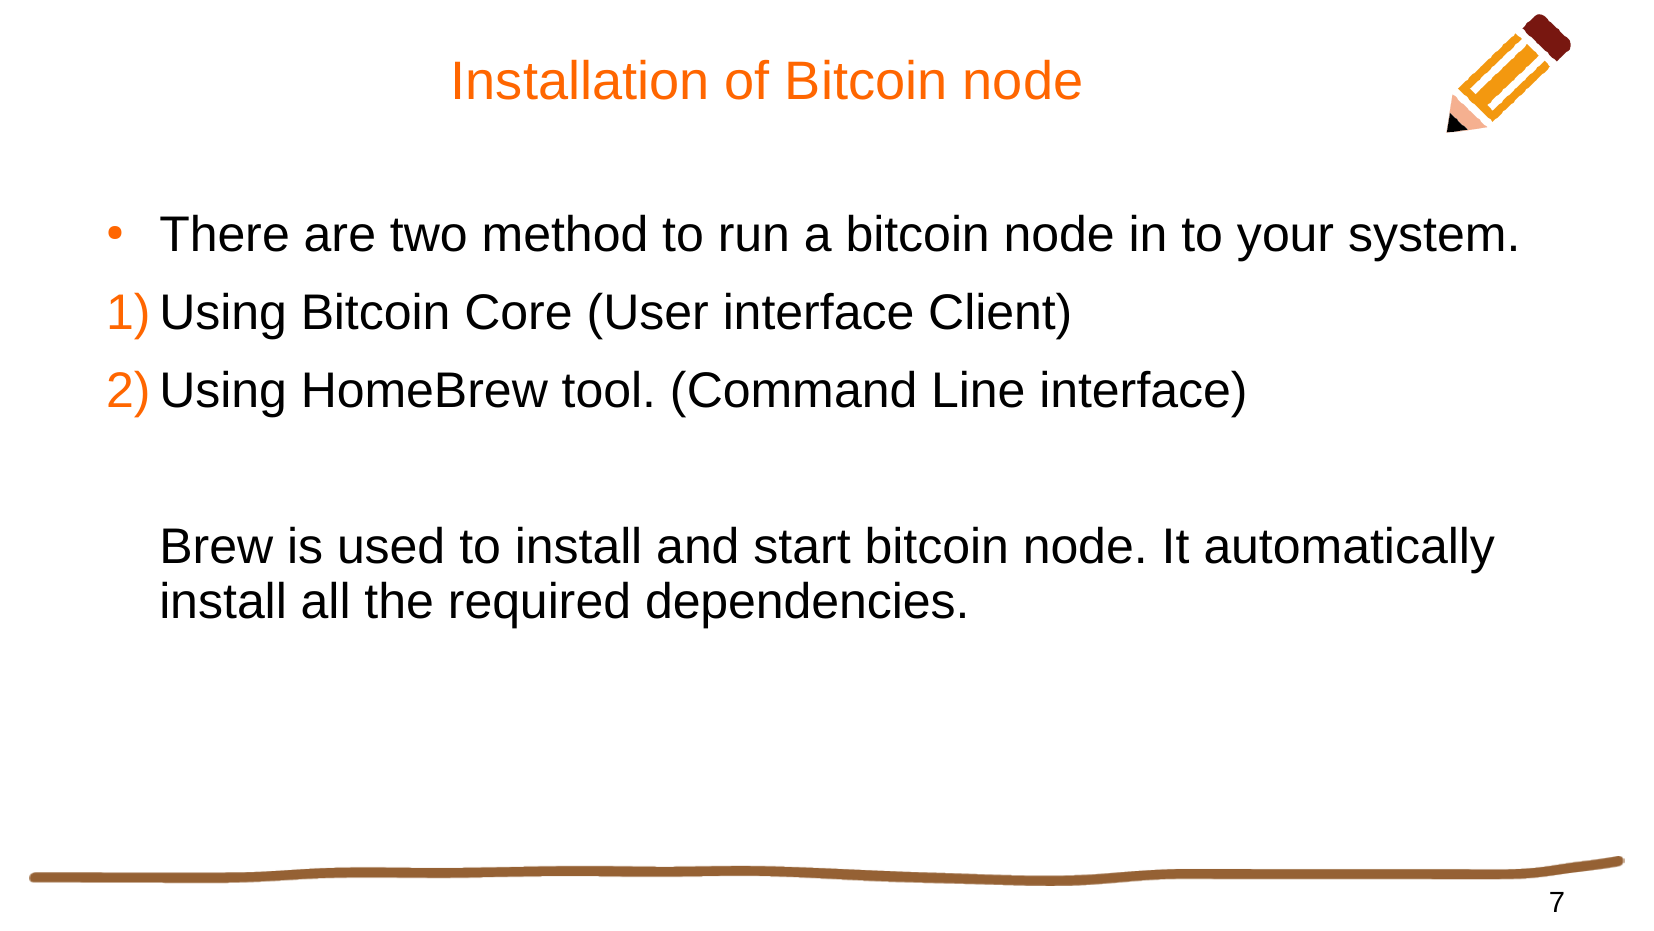

# Installation of Bitcoin node
There are two method to run a bitcoin node in to your system.
Using Bitcoin Core (User interface Client)
Using HomeBrew tool. (Command Line interface)
Brew is used to install and start bitcoin node. It automatically install all the required dependencies.
7